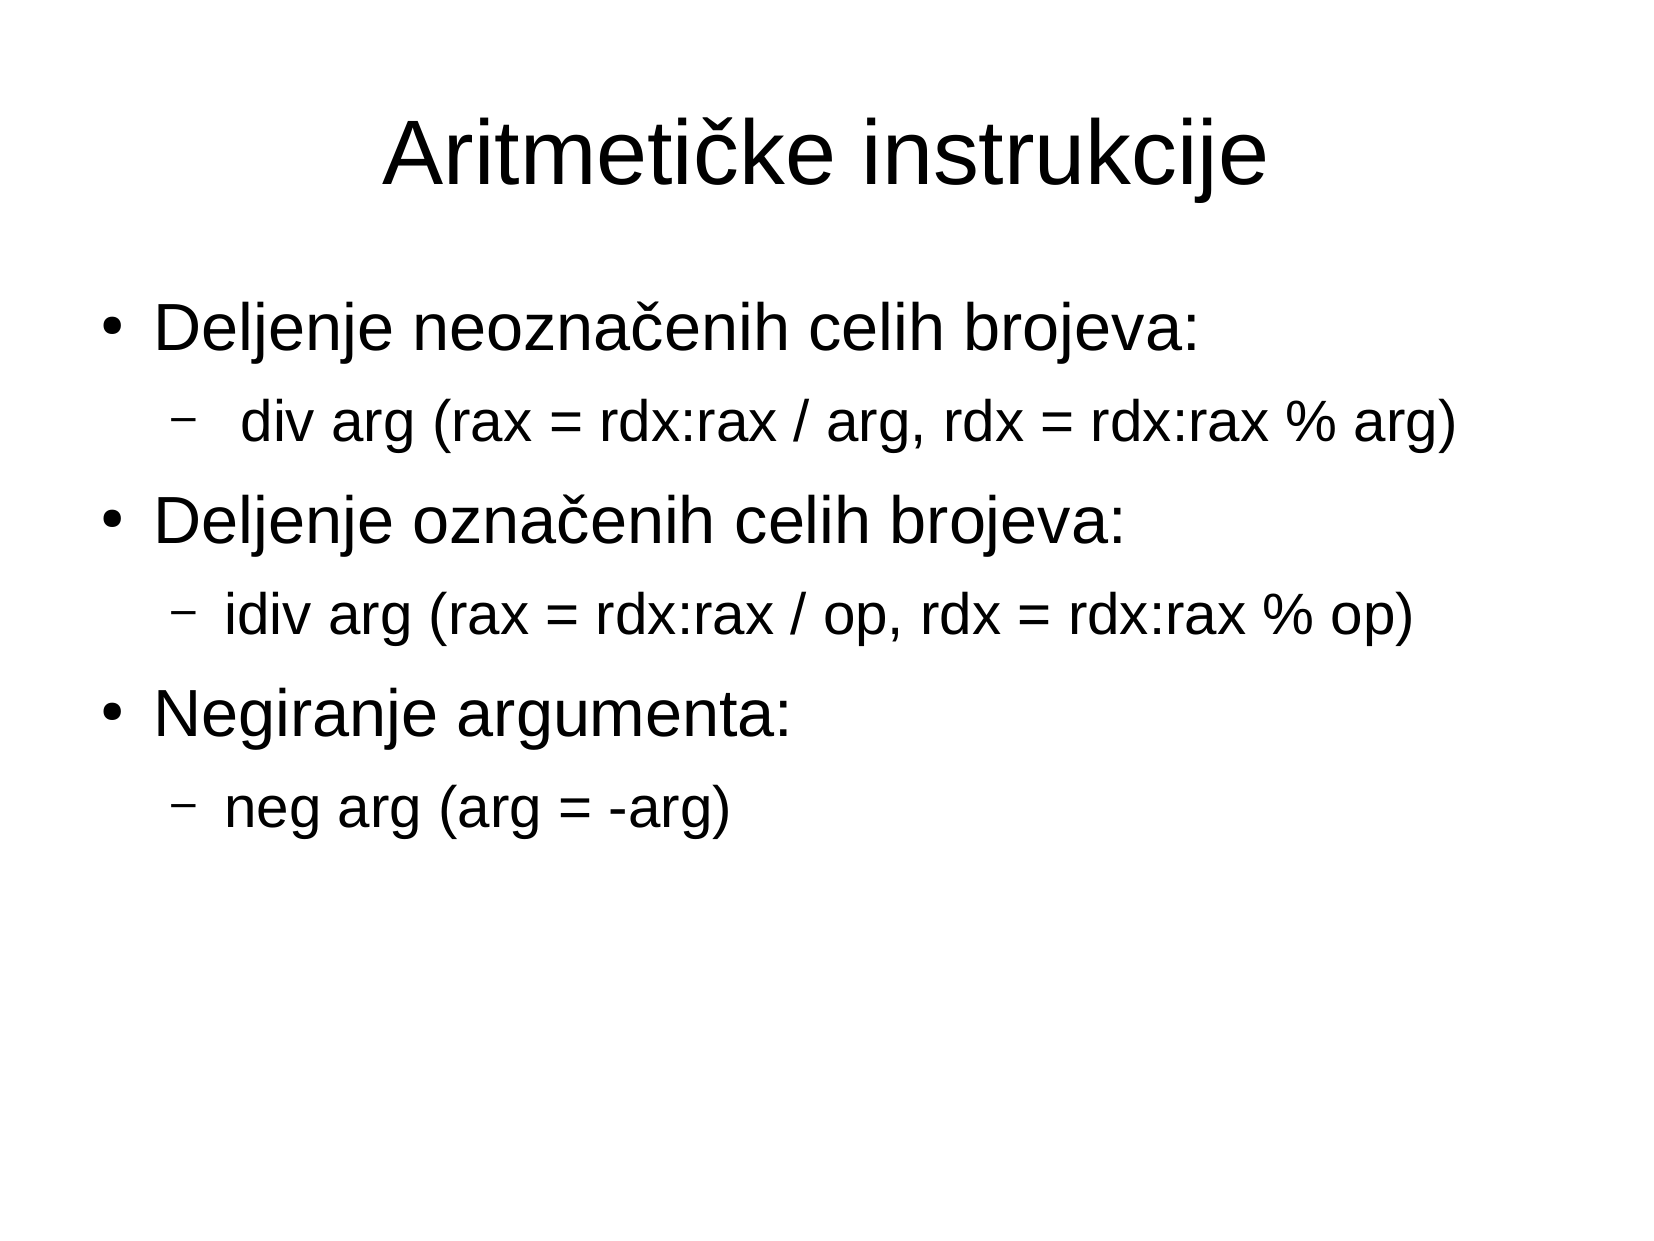

# Aritmetičke instrukcije
Deljenje neoznačenih celih brojeva:
 div arg (rax = rdx:rax / arg, rdx = rdx:rax % arg)
Deljenje označenih celih brojeva:
idiv arg (rax = rdx:rax / op, rdx = rdx:rax % op)
Negiranje argumenta:
neg arg (arg = -arg)